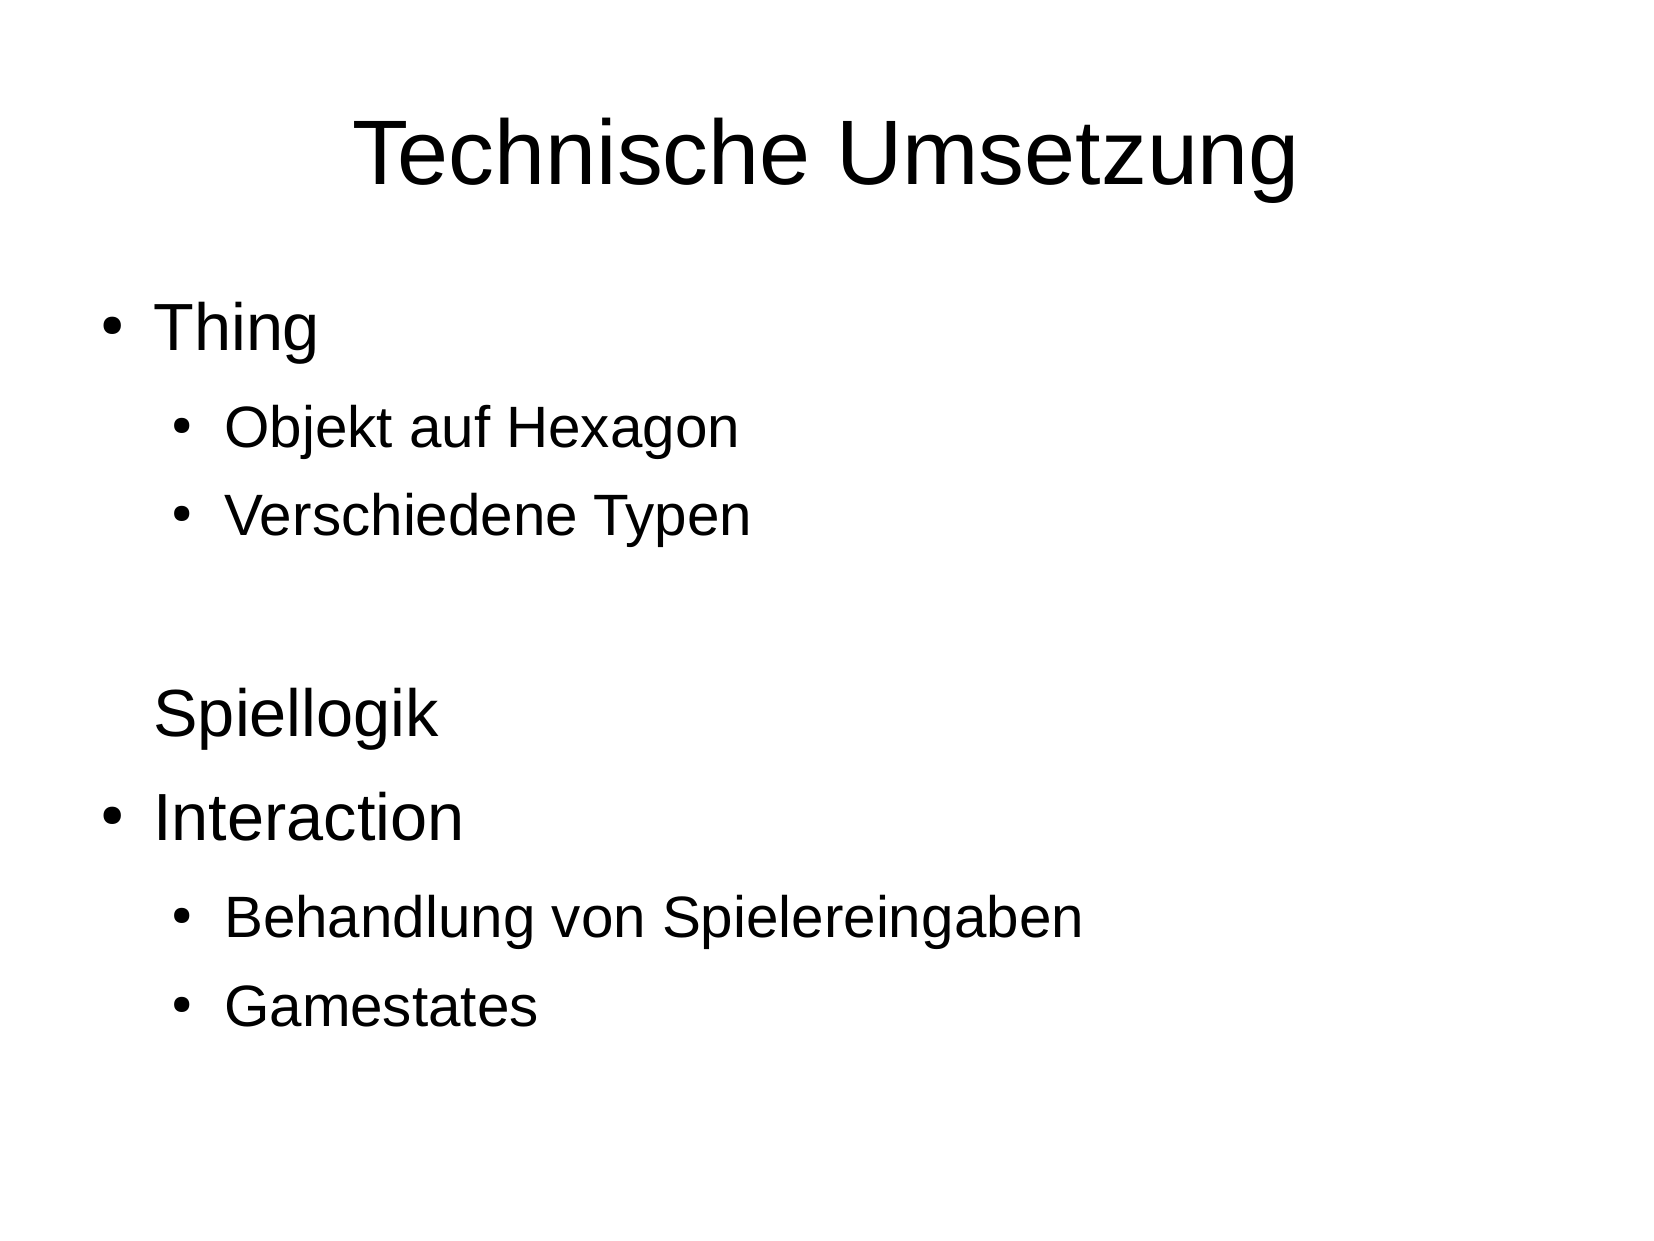

# Technische Umsetzung
Thing
Objekt auf Hexagon
Verschiedene Typen
Spiellogik
Interaction
Behandlung von Spielereingaben
Gamestates